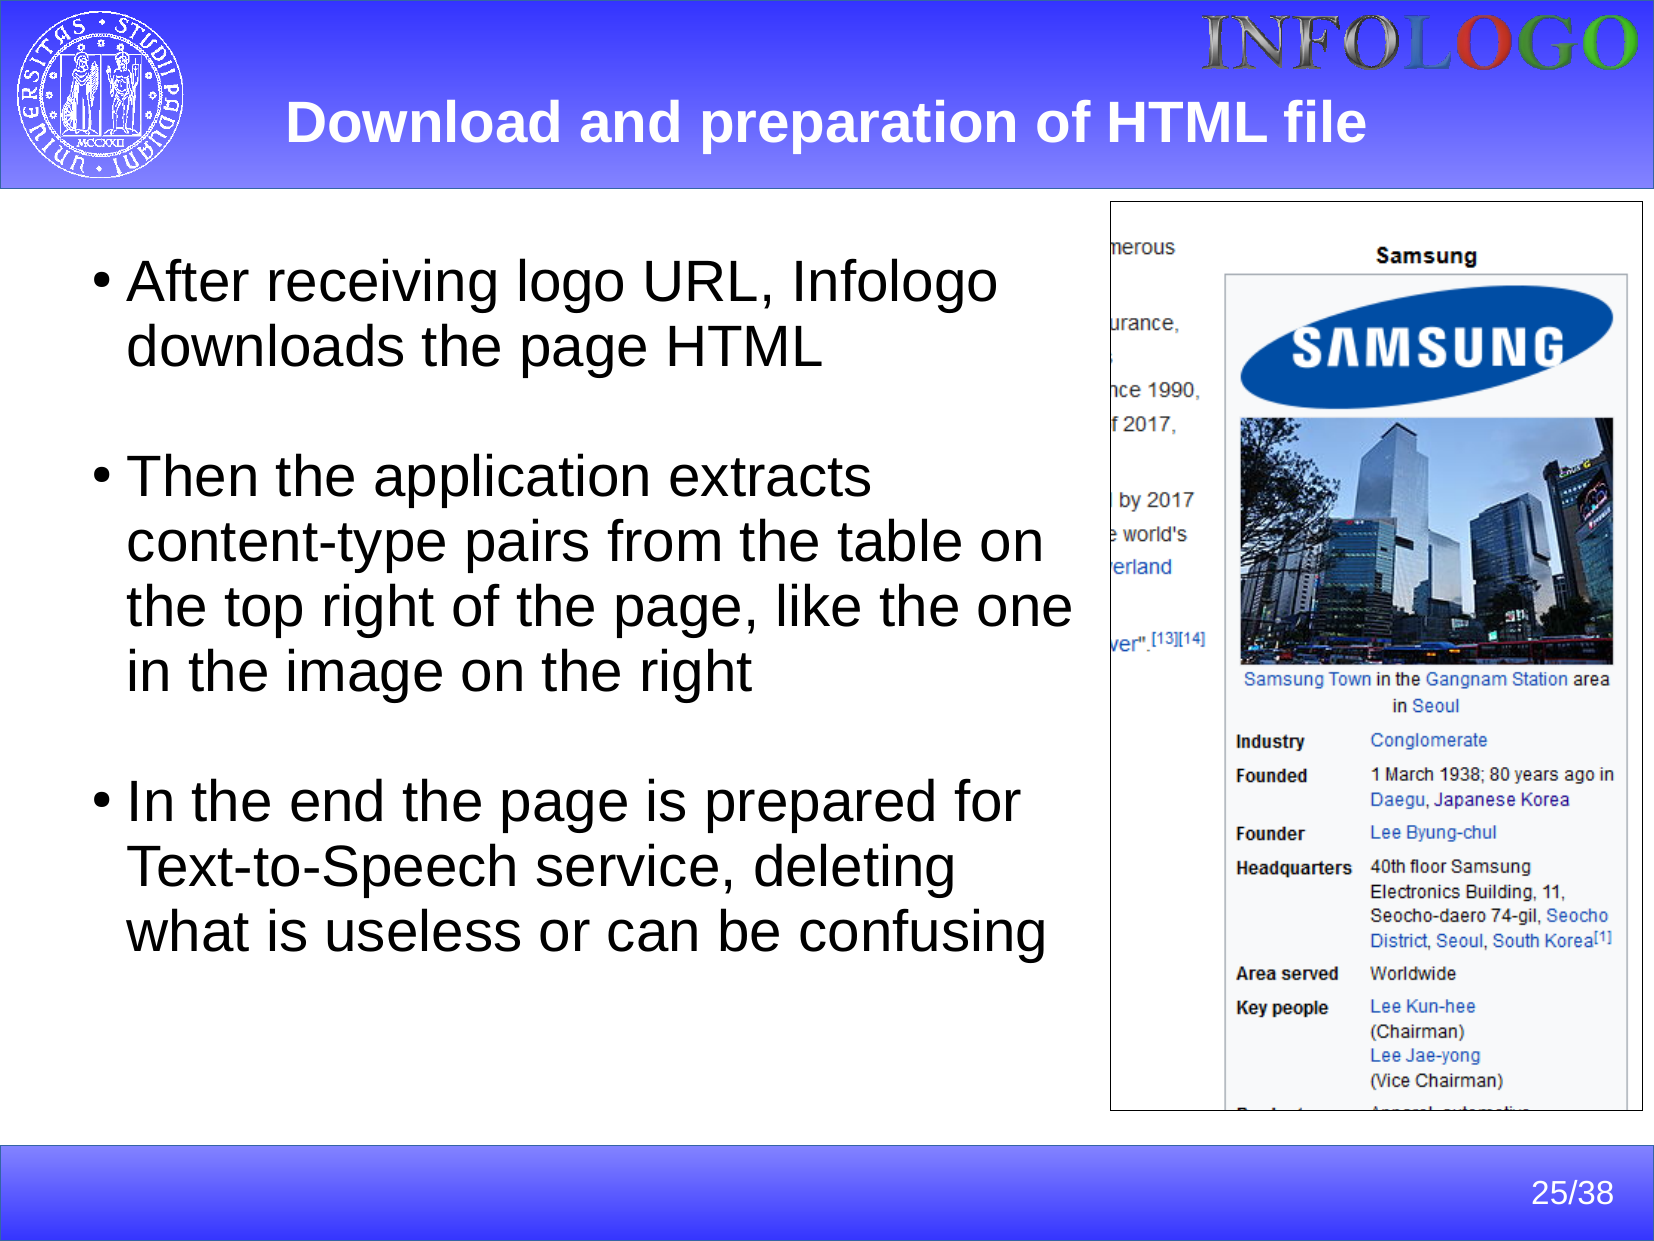

Download and preparation of HTML file
After receiving logo URL, Infologo downloads the page HTML
Then the application extracts content-type pairs from the table on the top right of the page, like the one in the image on the right
In the end the page is prepared for Text-to-Speech service, deleting what is useless or can be confusing
25/38